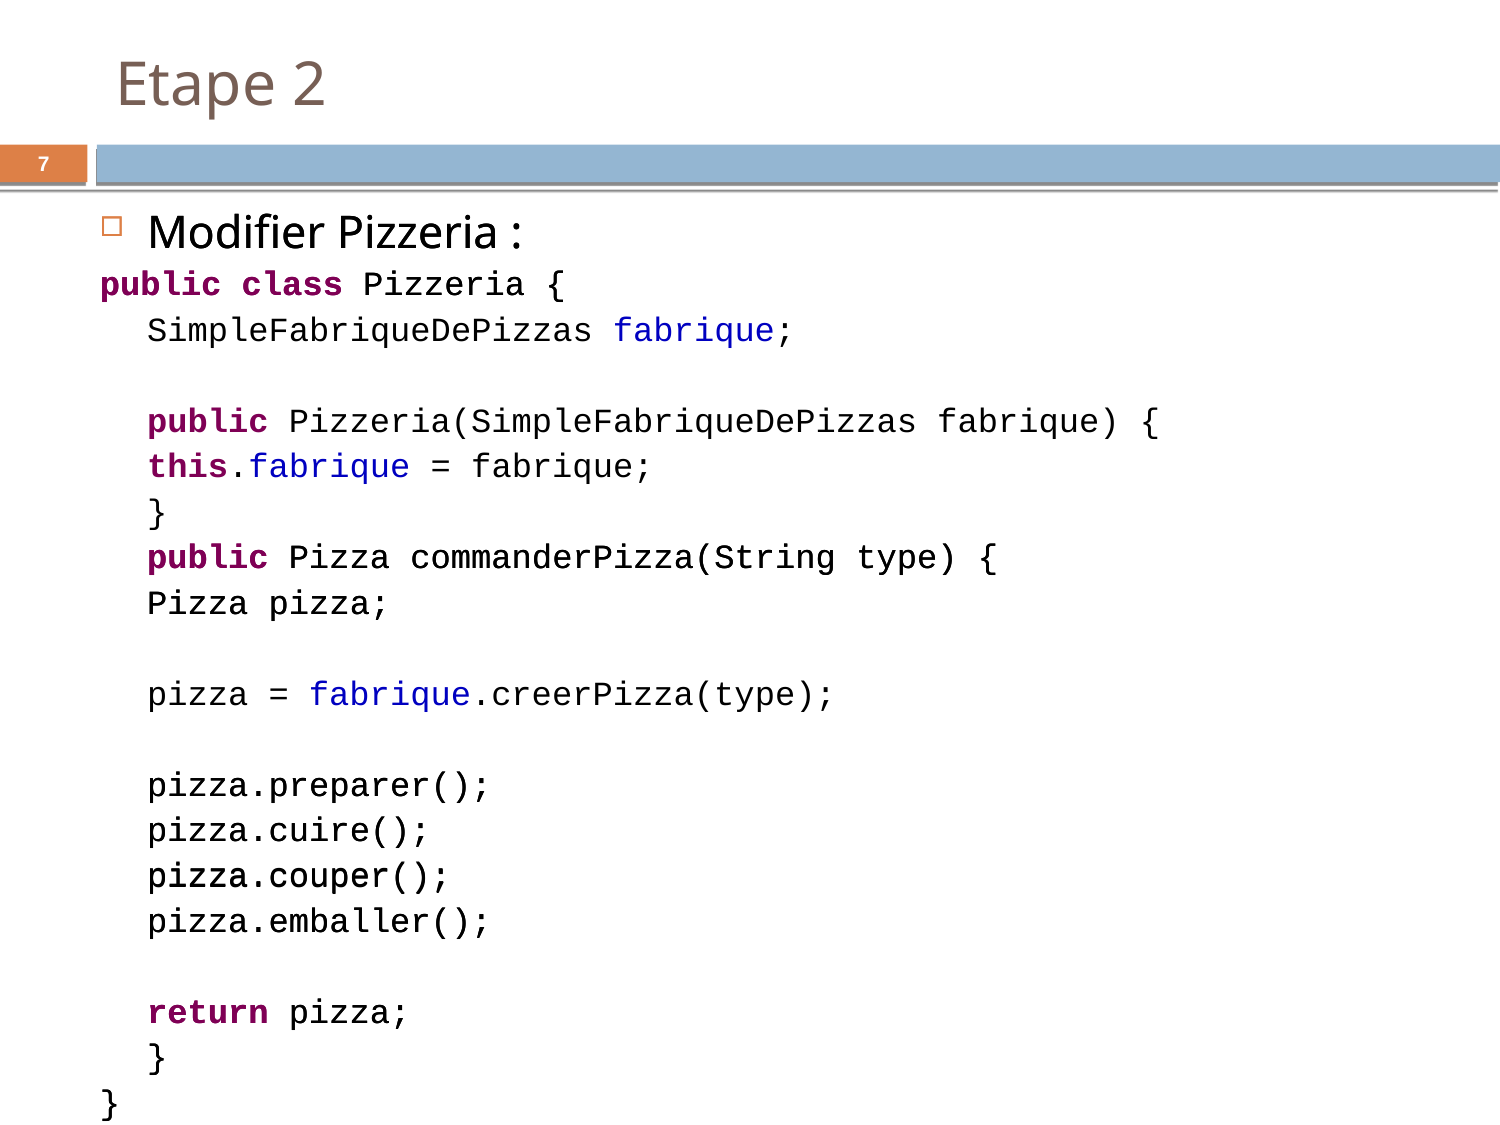

# Etape 2
Modifier Pizzeria :
public class Pizzeria {
	public Pizza commanderPizza(String type) {
		Pizza pizza;
		pizza.preparer();
		pizza.cuire();
		pizza.couper();
		pizza.emballer();
		return pizza;
	}
}
Modifier Pizzeria :
public class Pizzeria {
	SimpleFabriqueDePizzas fabrique;
	public Pizzeria(SimpleFabriqueDePizzas fabrique) {
		this.fabrique = fabrique;
	}
	public Pizza commanderPizza(String type) {
		Pizza pizza;
		pizza = fabrique.creerPizza(type);
		pizza.preparer();
		pizza.cuire();
		pizza.couper();
		pizza.emballer();
		return pizza;
	}
}